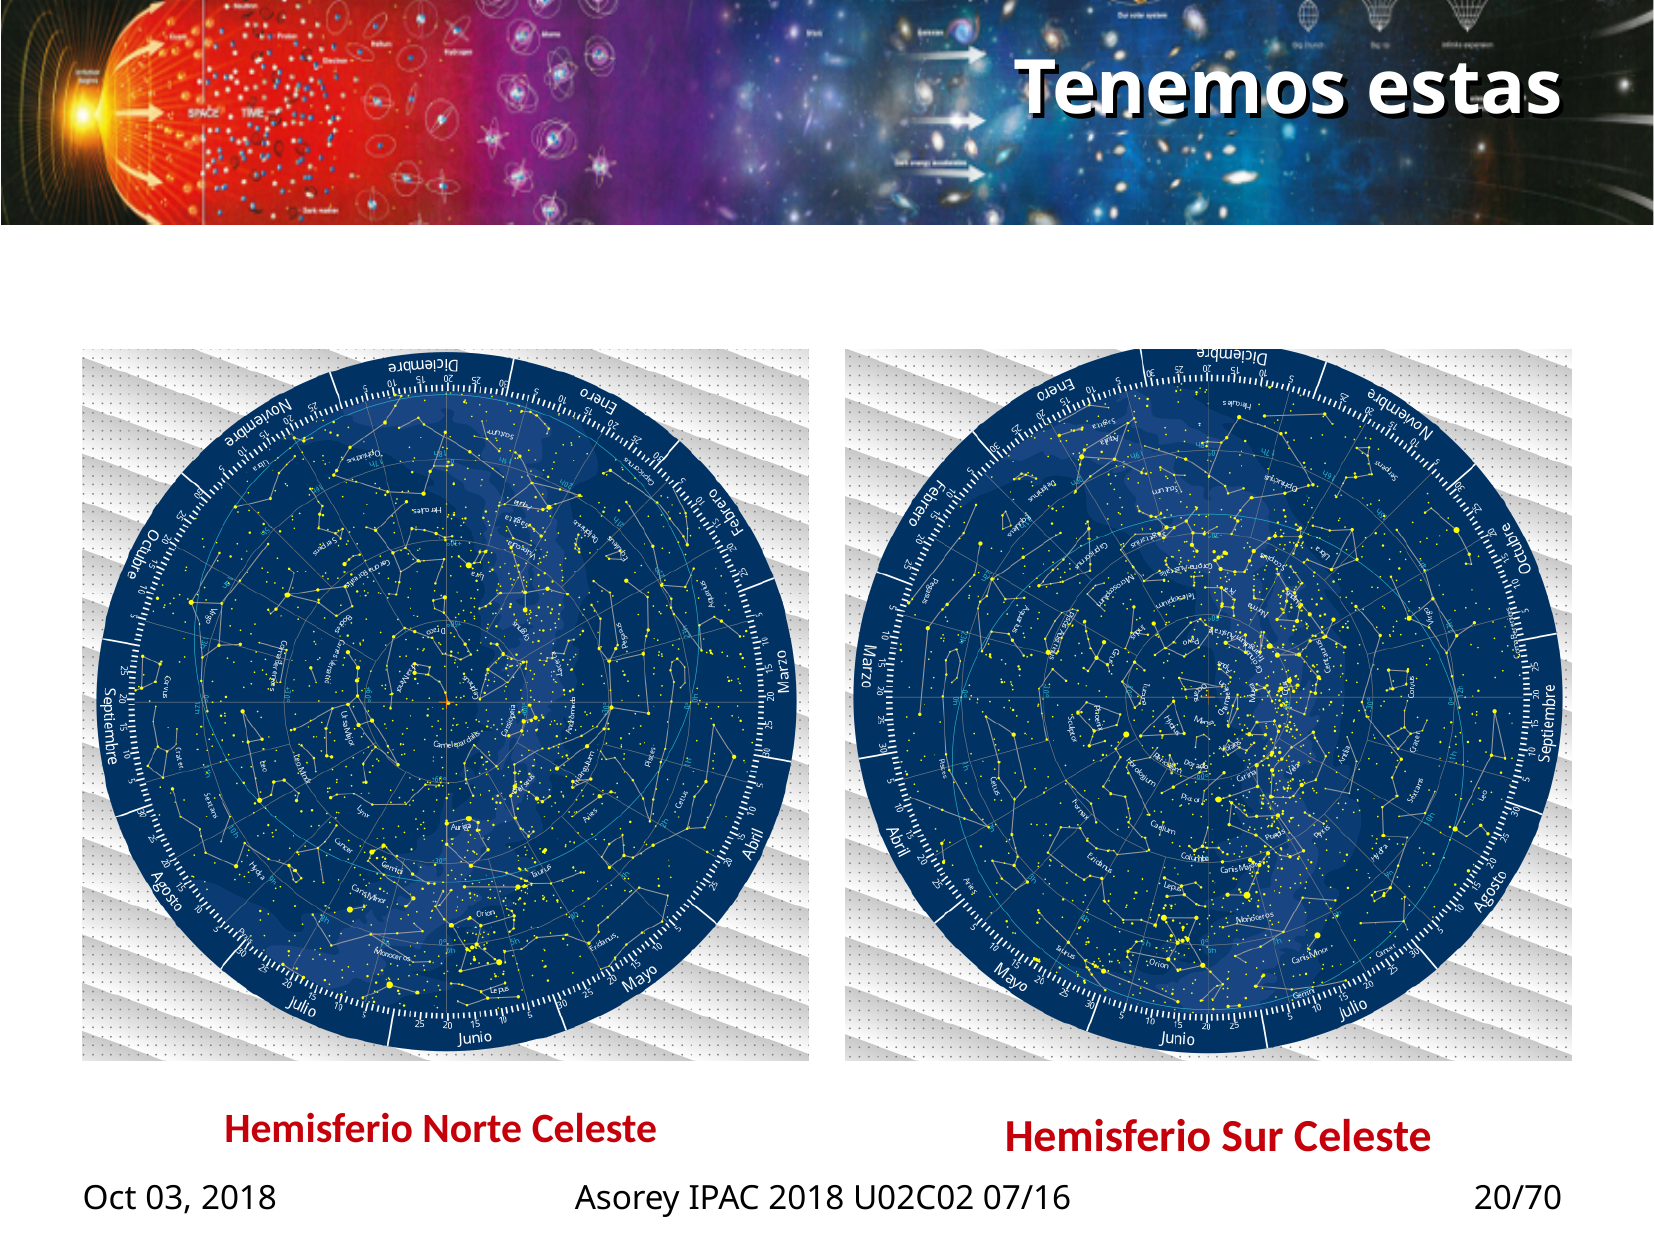

# Tenemos estas
Hemisferio Norte Celeste
Hemisferio Sur Celeste
Oct 03, 2018
Asorey IPAC 2018 U02C02 07/16
20